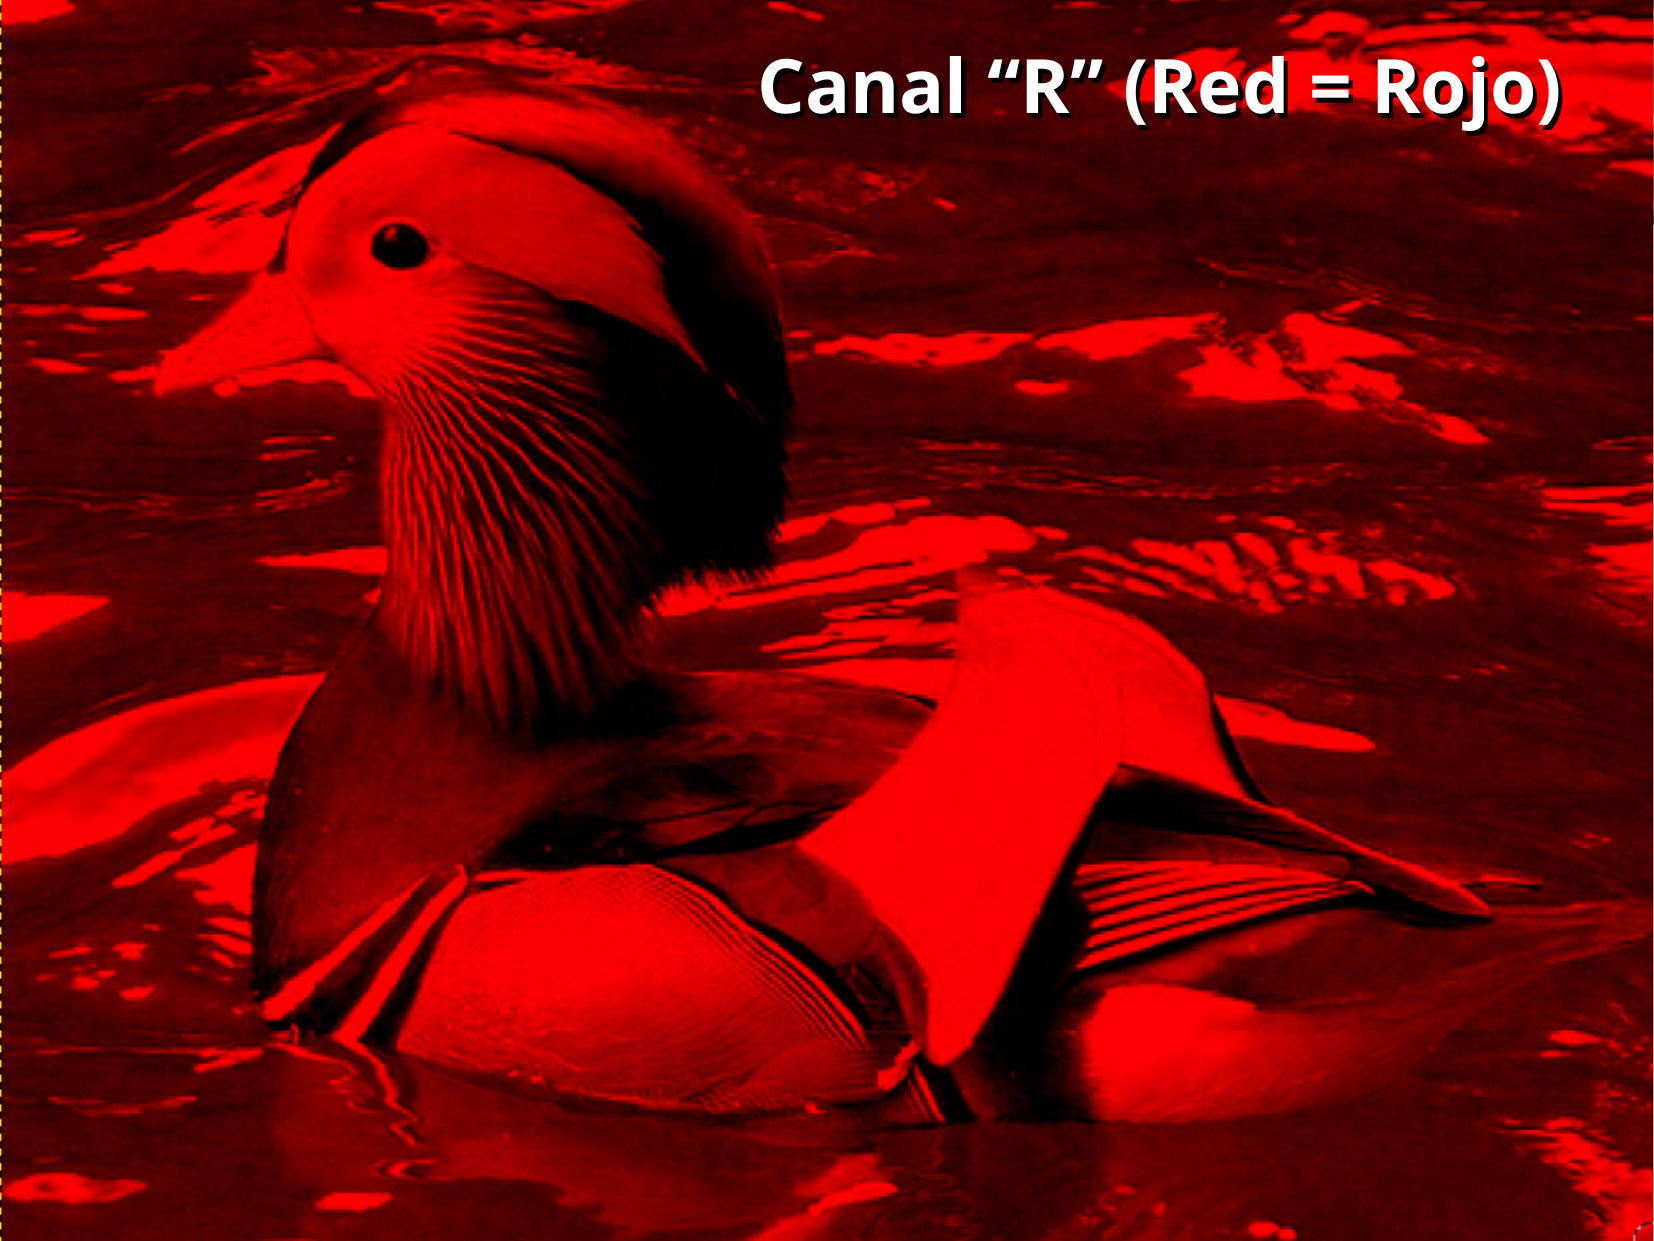

# Canal “R” (Red = Rojo)
H. Asorey - Física IV B
55